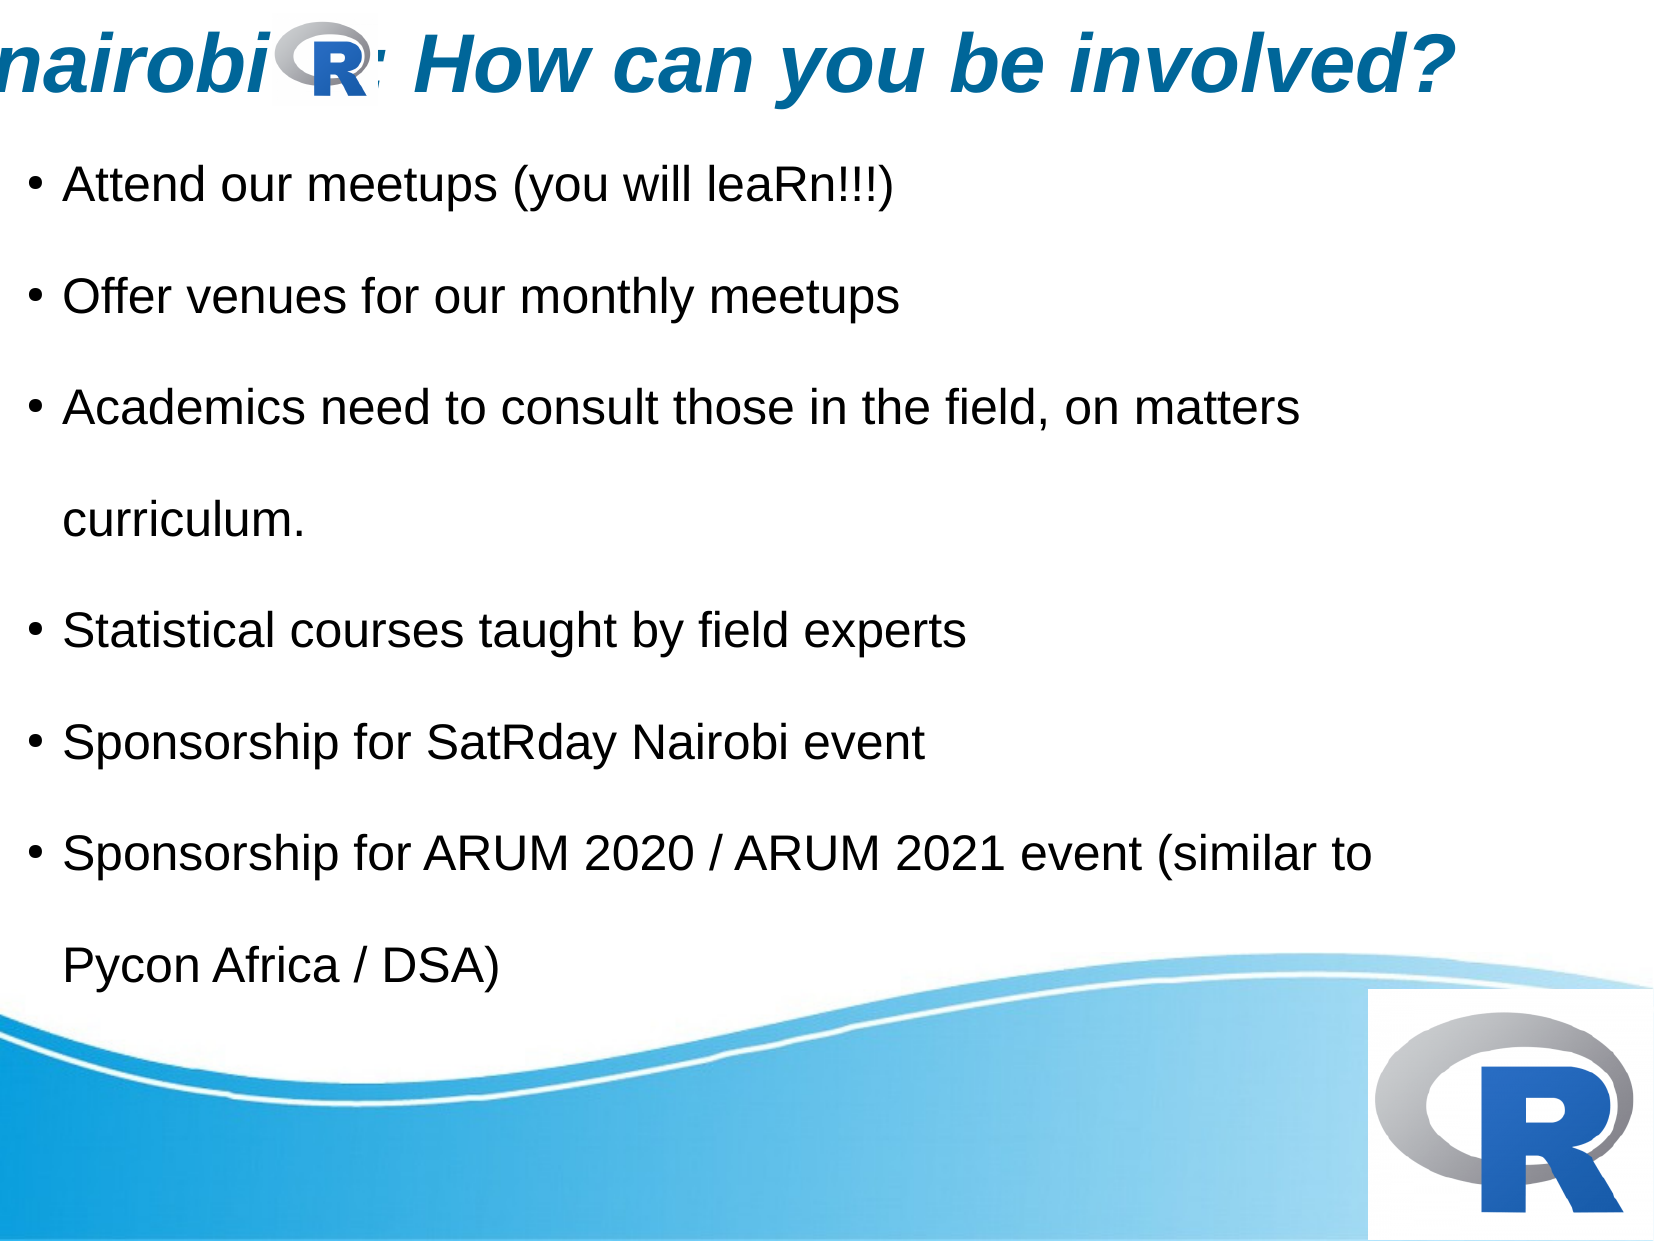

# nairobi : How can you be involved?
Attend our meetups (you will leaRn!!!)
Offer venues for our monthly meetups
Academics need to consult those in the field, on matters curriculum.
Statistical courses taught by field experts
Sponsorship for SatRday Nairobi event
Sponsorship for ARUM 2020 / ARUM 2021 event (similar to Pycon Africa / DSA)